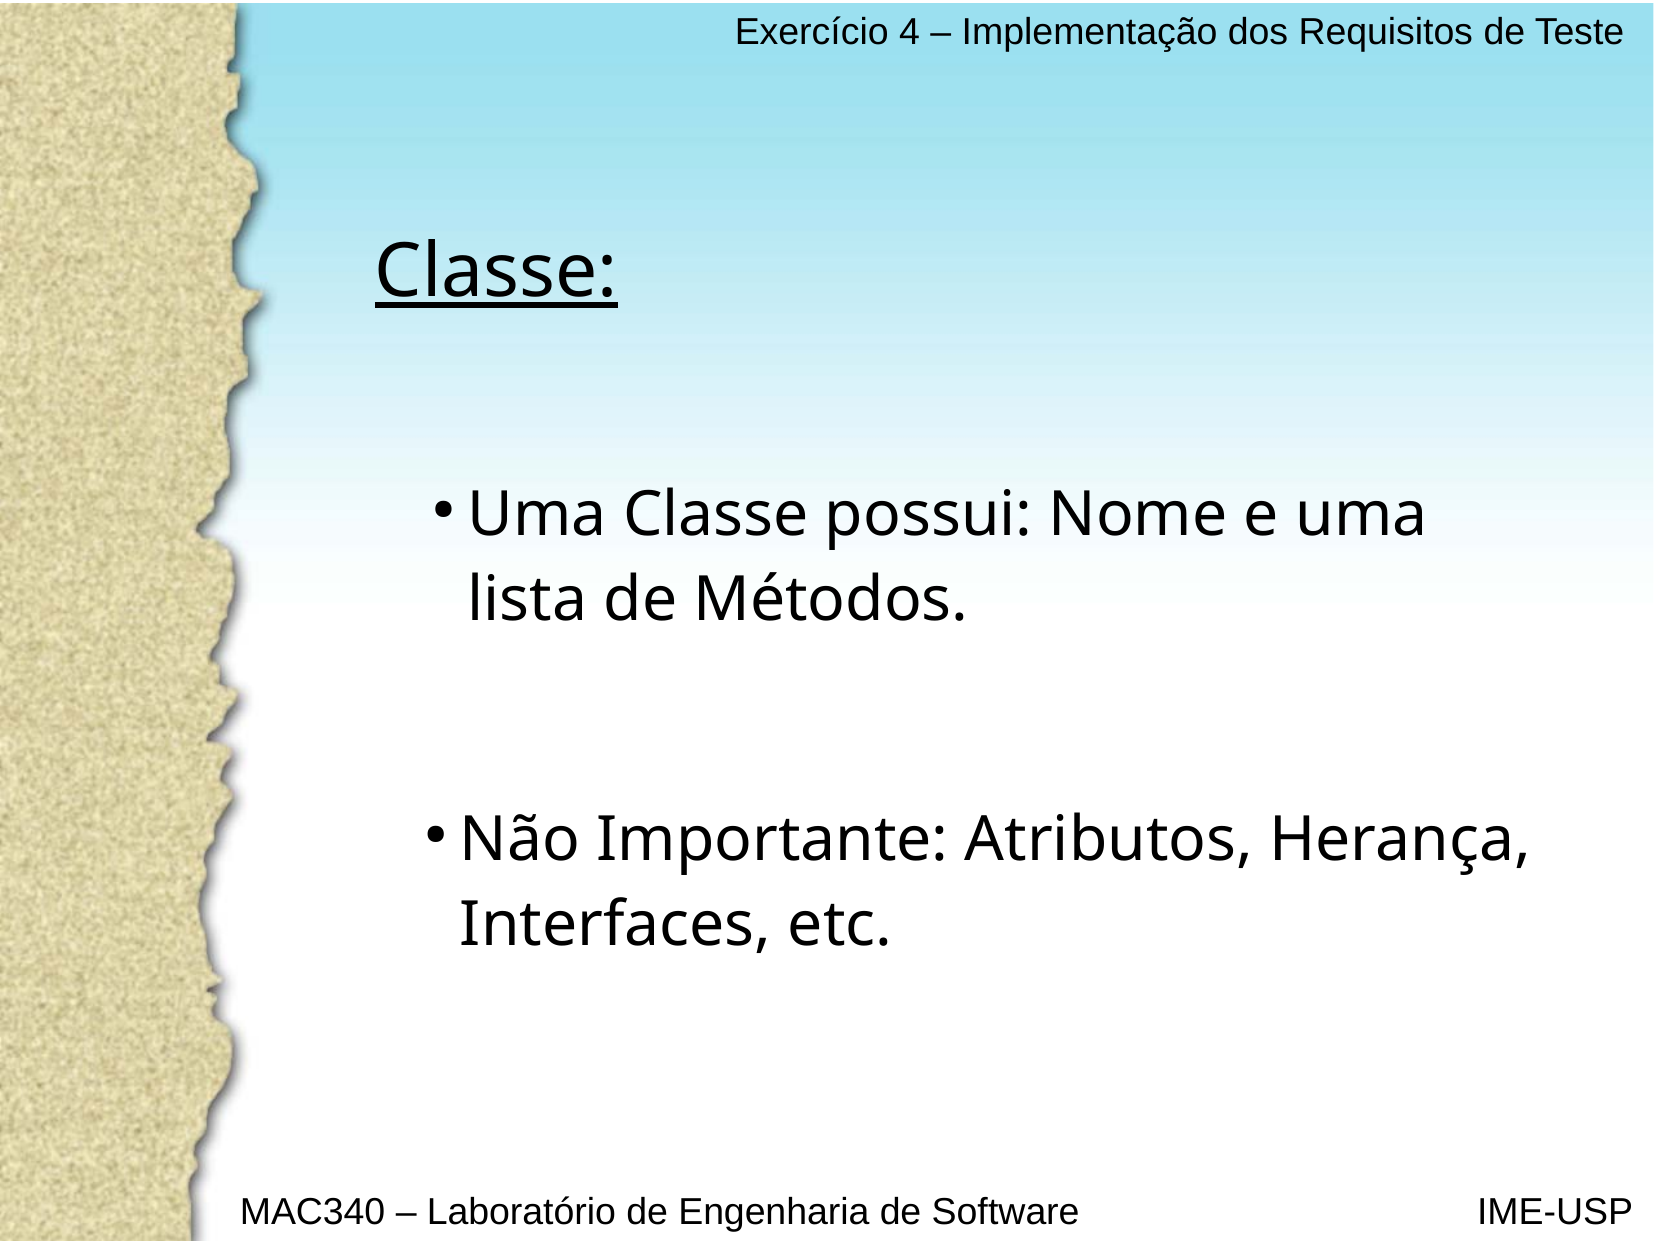

Exercício 4 – Implementação dos Requisitos de Teste
Classe:
Uma Classe possui: Nome e uma
lista de Métodos.
Não Importante: Atributos, Herança,
Interfaces, etc.
			MAC340 – Laboratório de Engenharia de Software IME-USP